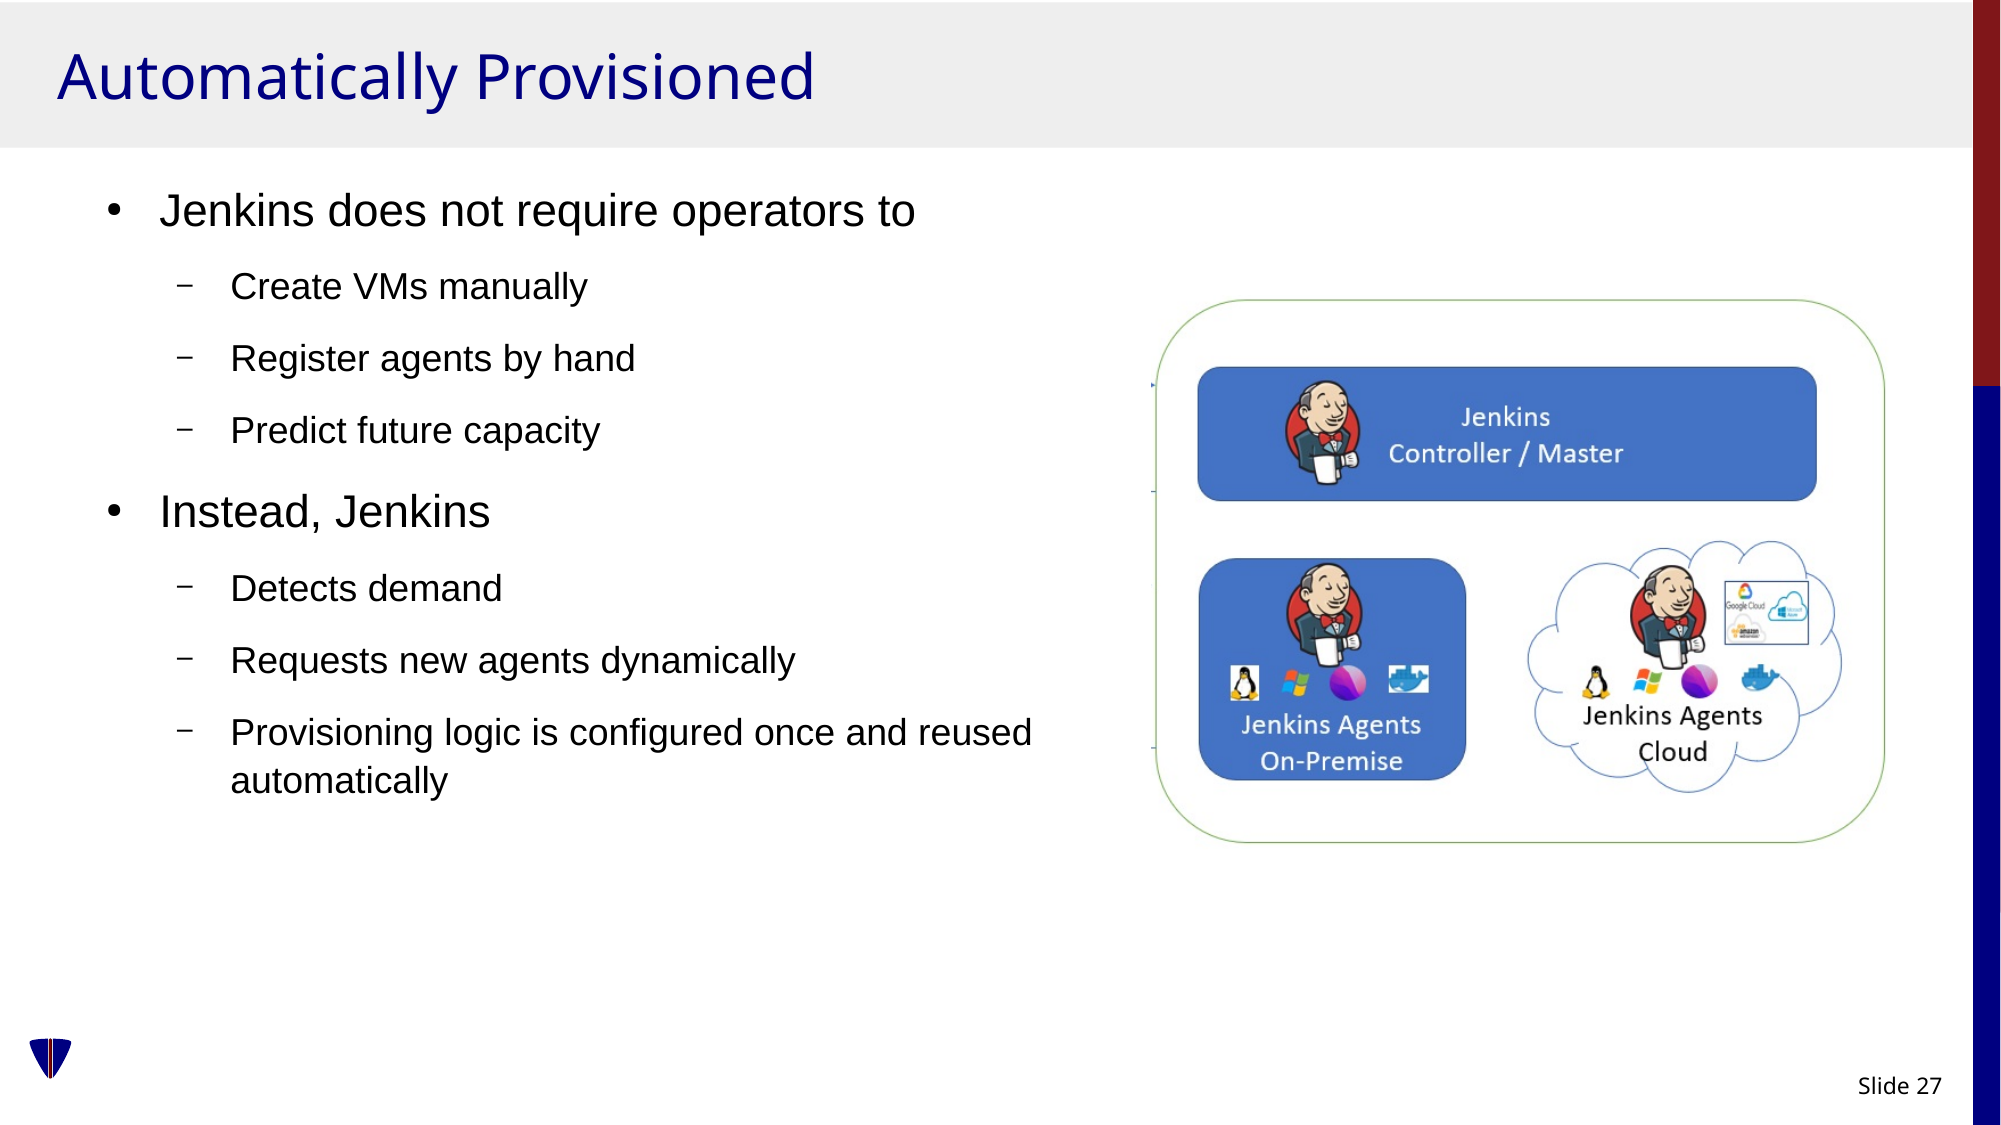

# Automatically Provisioned
Jenkins does not require operators to
Create VMs manually
Register agents by hand
Predict future capacity
Instead, Jenkins
Detects demand
Requests new agents dynamically
Provisioning logic is configured once and reused automatically